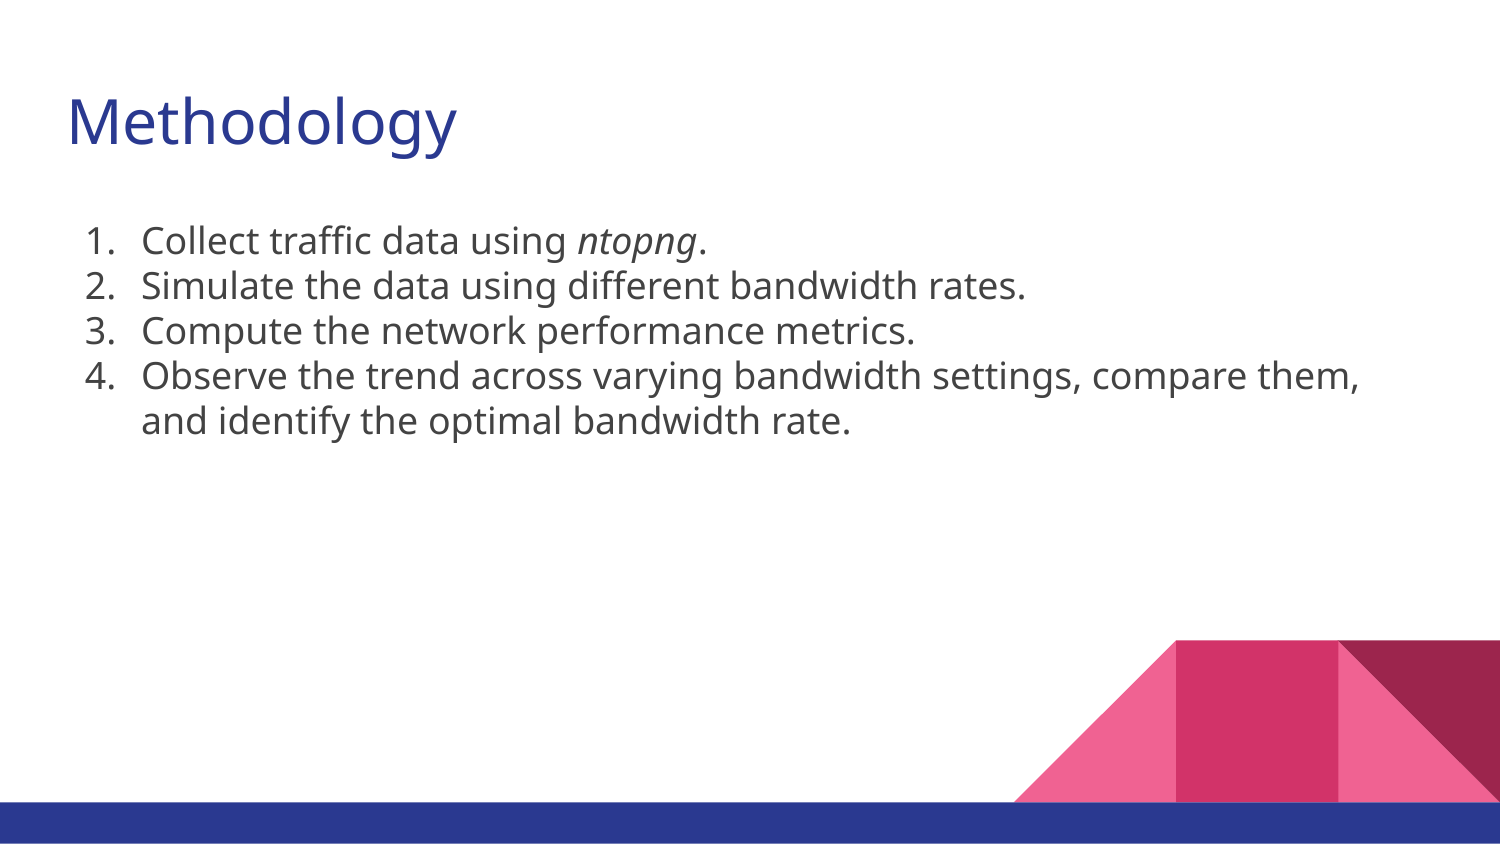

# Methodology
Collect traffic data using ntopng.
Simulate the data using different bandwidth rates.
Compute the network performance metrics.
Observe the trend across varying bandwidth settings, compare them, and identify the optimal bandwidth rate.